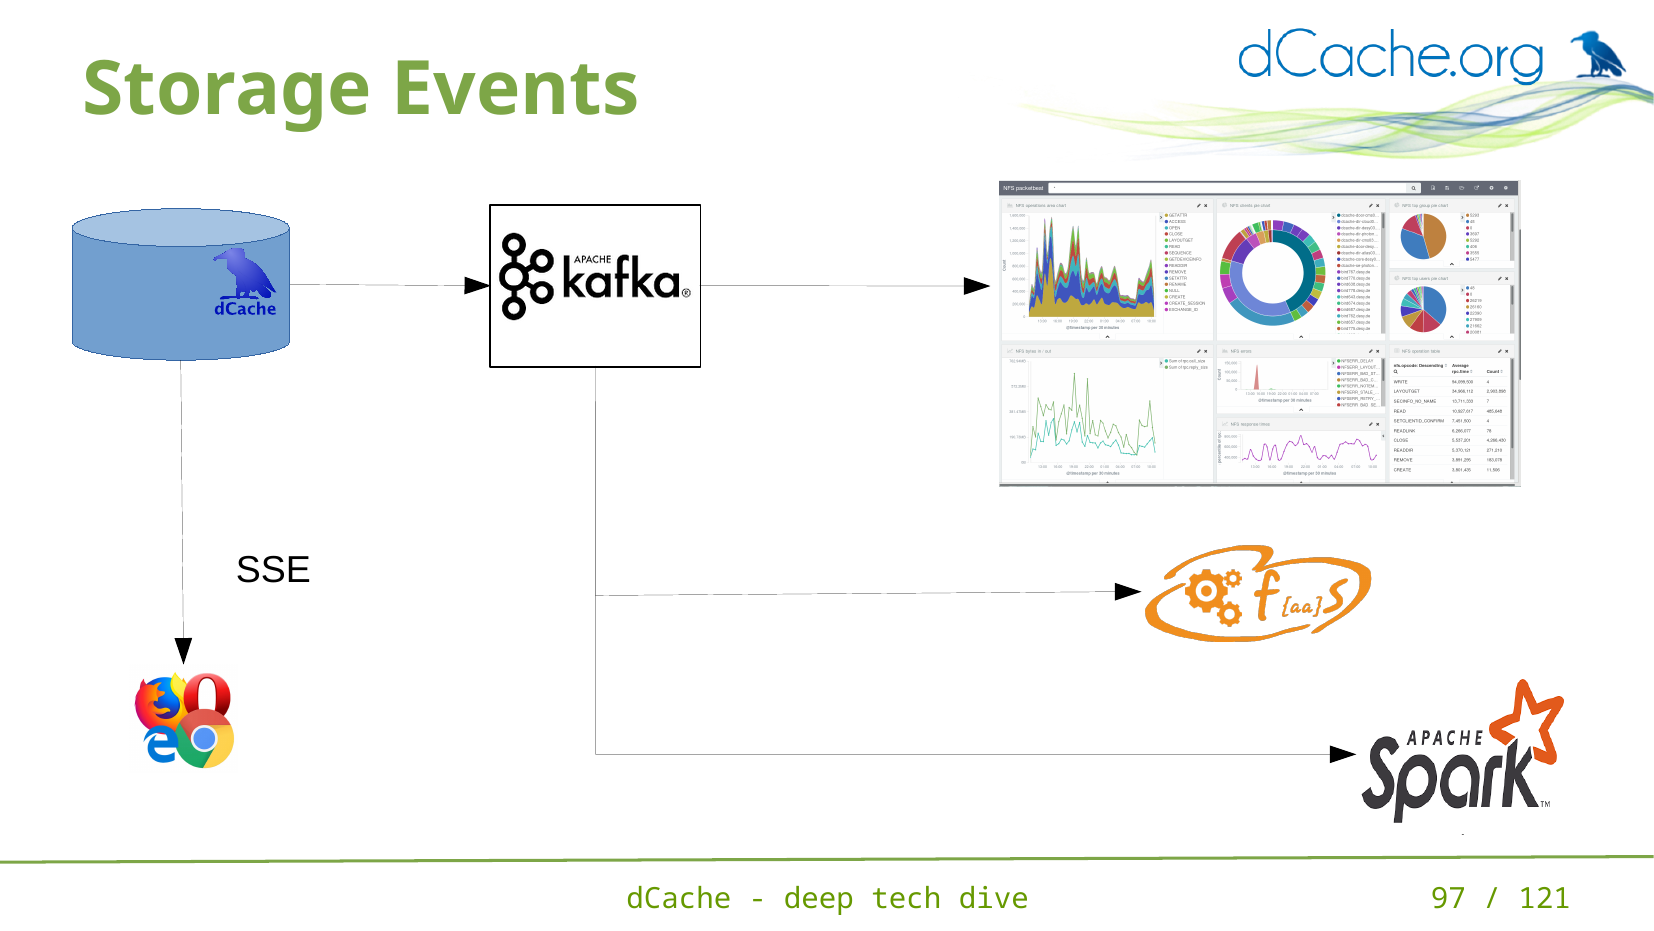

# Storage Events
SSE
dCache - deep tech dive
97